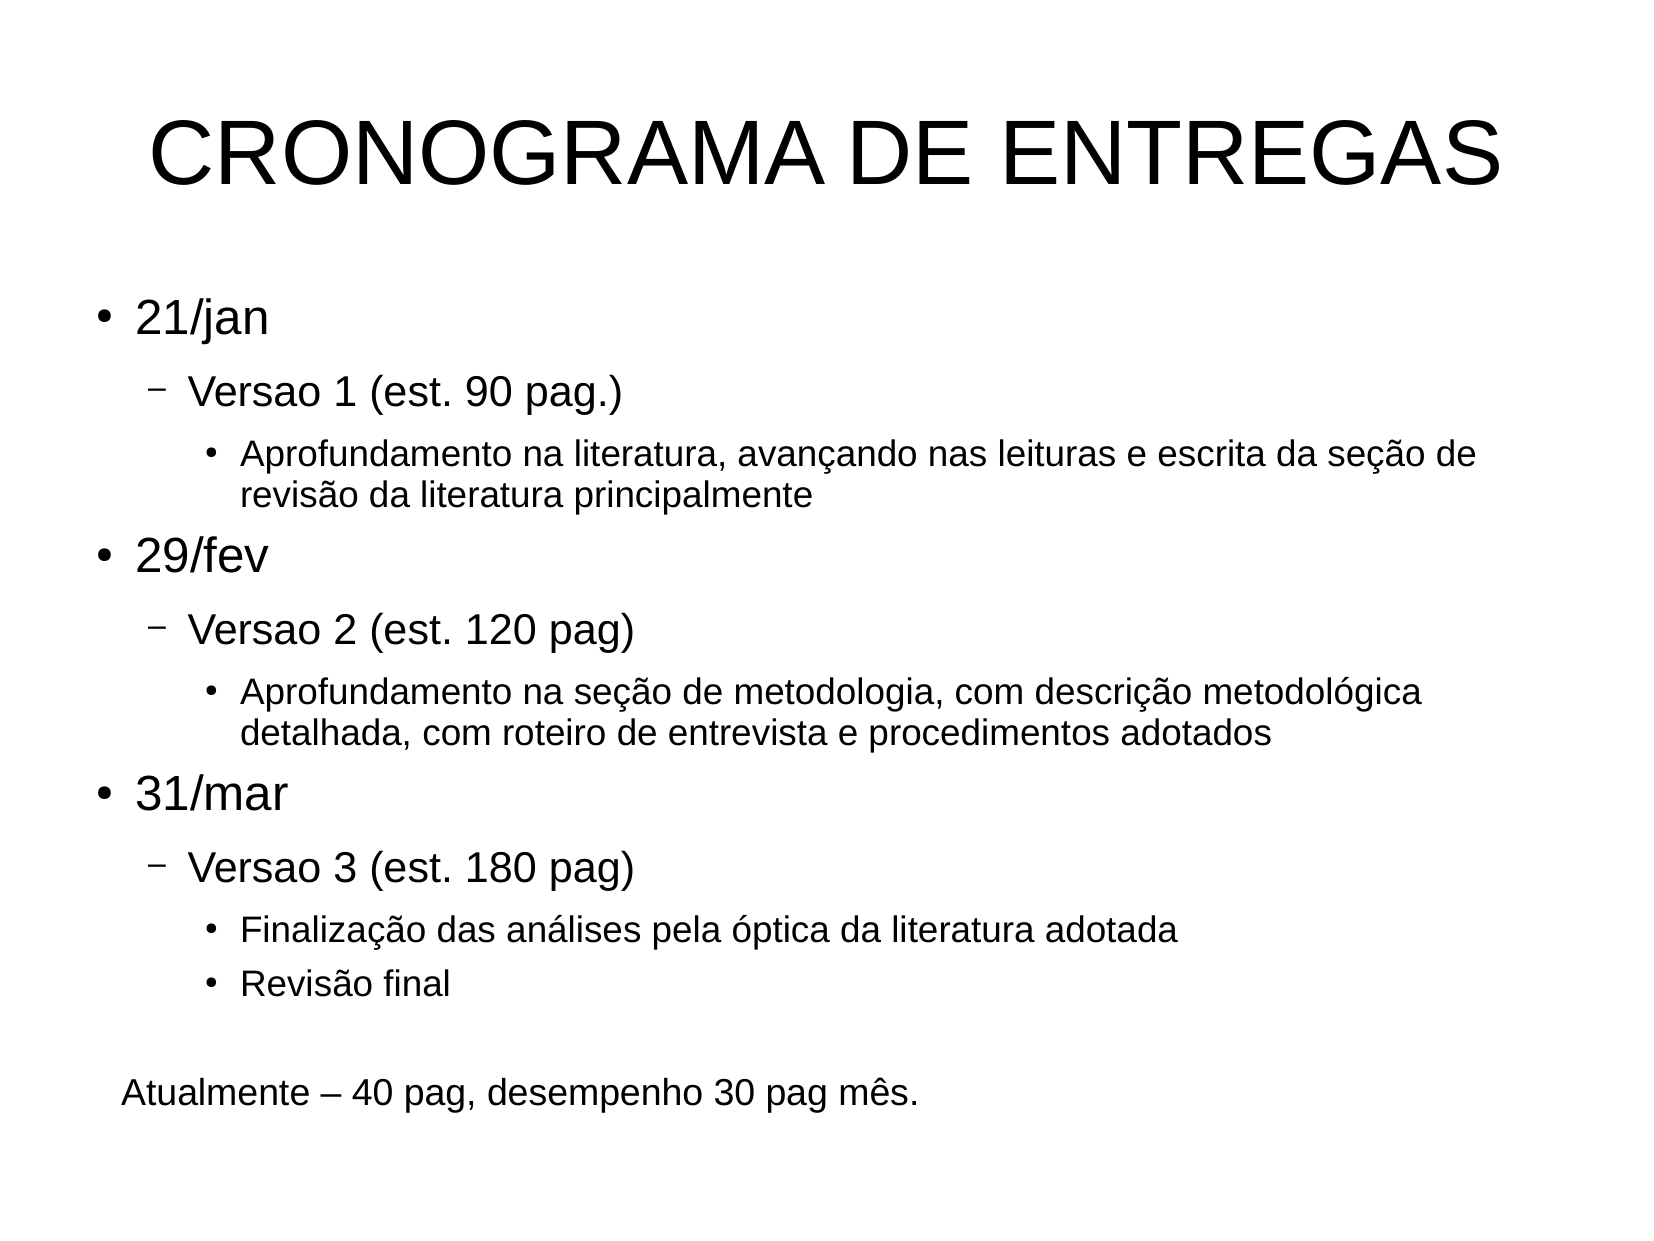

# CRONOGRAMA DE ENTREGAS
21/jan
Versao 1 (est. 90 pag.)
Aprofundamento na literatura, avançando nas leituras e escrita da seção de revisão da literatura principalmente
29/fev
Versao 2 (est. 120 pag)
Aprofundamento na seção de metodologia, com descrição metodológica detalhada, com roteiro de entrevista e procedimentos adotados
31/mar
Versao 3 (est. 180 pag)
Finalização das análises pela óptica da literatura adotada
Revisão final
Atualmente – 40 pag, desempenho 30 pag mês.